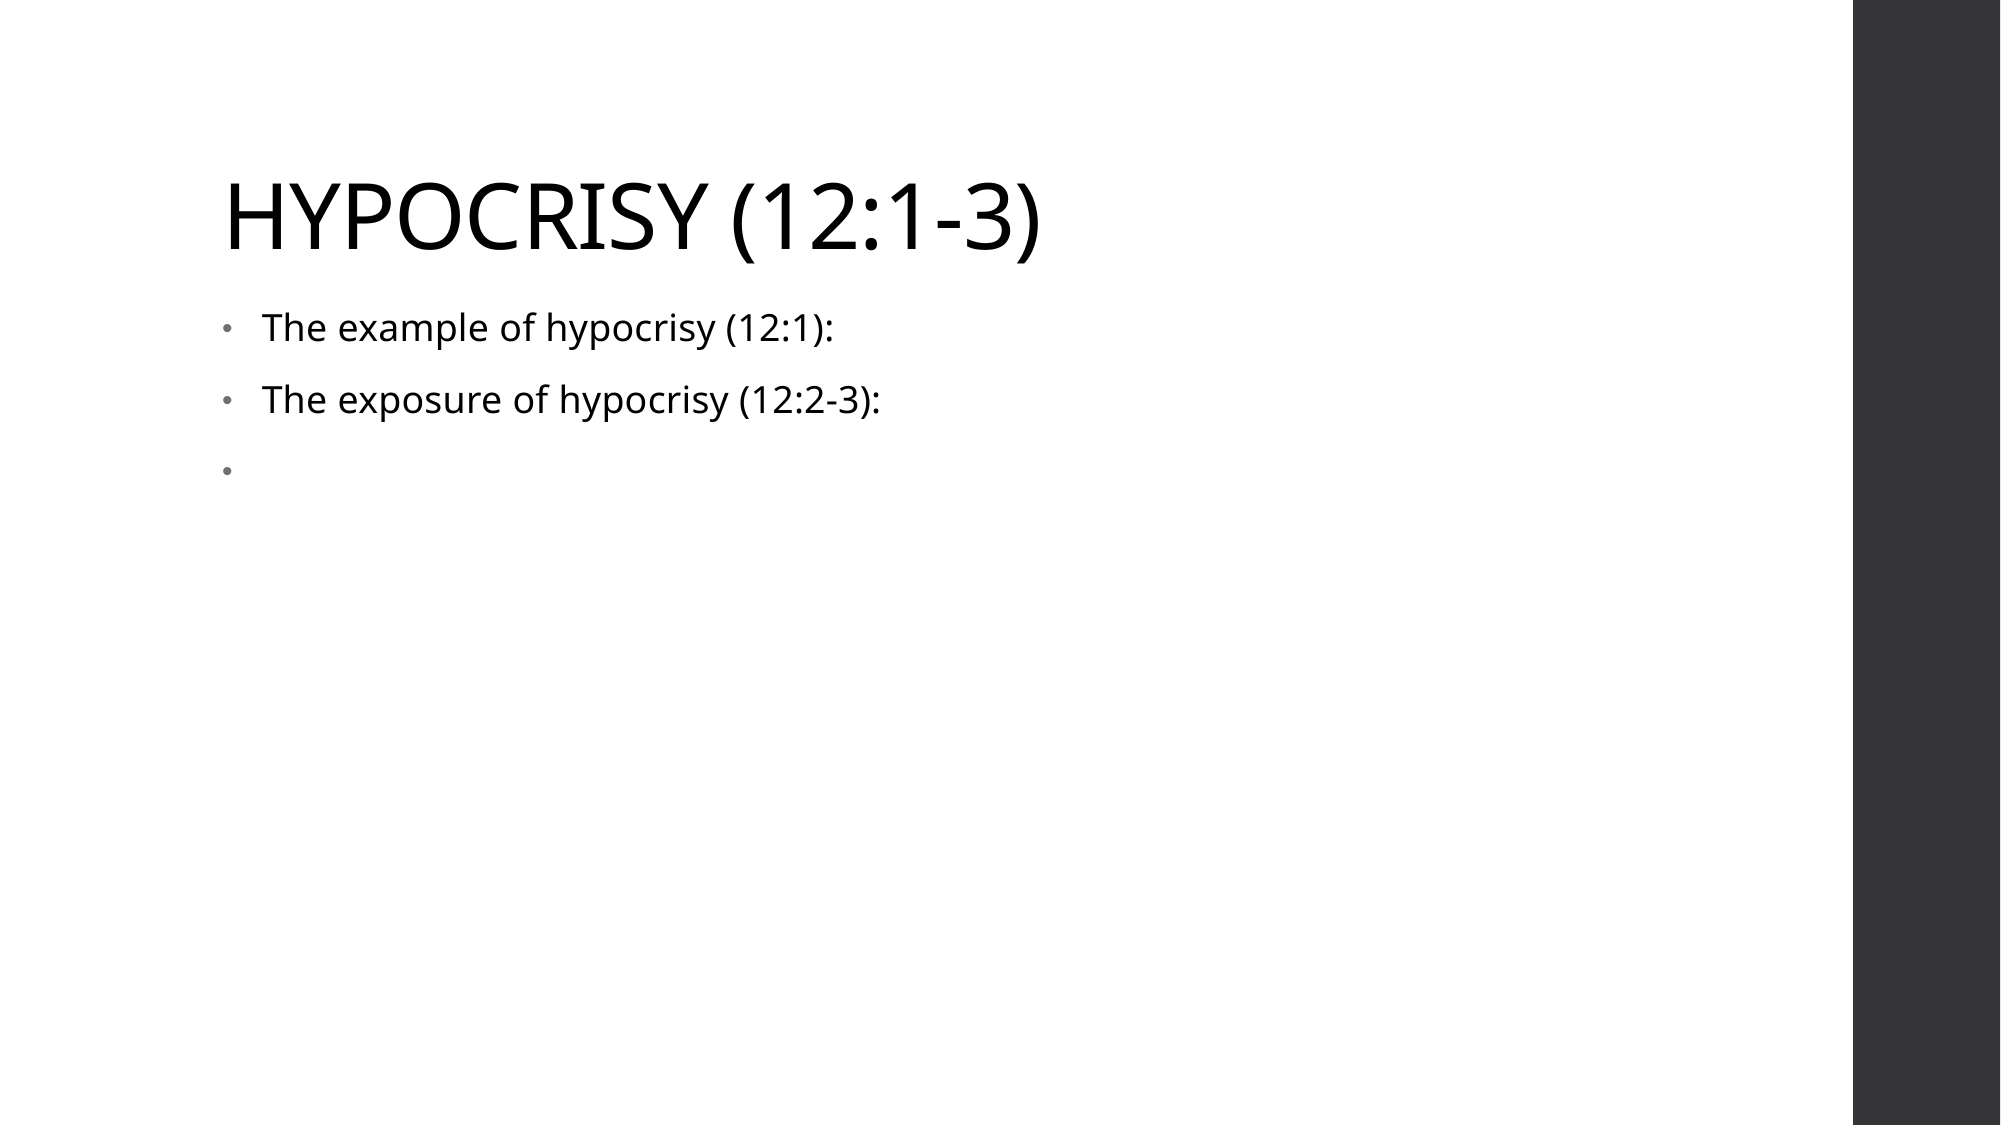

# HYPOCRISY (12:1-3)
 The example of hypocrisy (12:1):
 The exposure of hypocrisy (12:2-3):